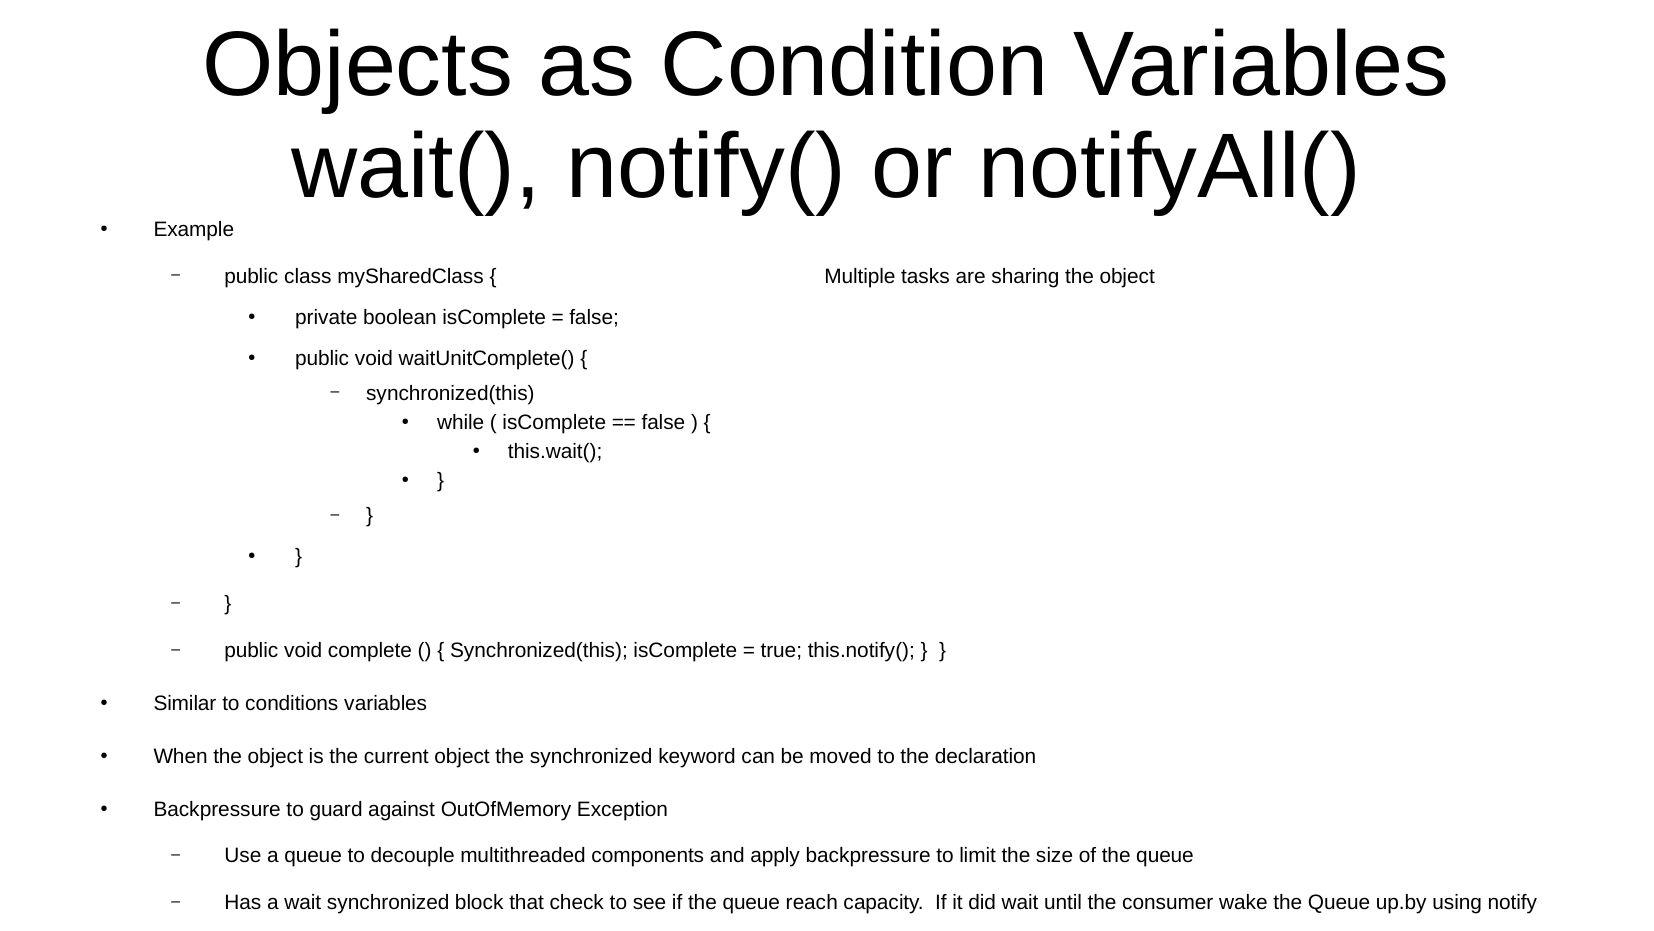

# Objects as Condition Variables wait(), notify() or notifyAll()
Example
public class mySharedClass {					Multiple tasks are sharing the object
private boolean isComplete = false;
public void waitUnitComplete() {
synchronized(this)
while ( isComplete == false ) {
this.wait();
}
}
}
}
public void complete () { Synchronized(this); isComplete = true; this.notify(); } }
Similar to conditions variables
When the object is the current object the synchronized keyword can be moved to the declaration
Backpressure to guard against OutOfMemory Exception
Use a queue to decouple multithreaded components and apply backpressure to limit the size of the queue
Has a wait synchronized block that check to see if the queue reach capacity. If it did wait until the consumer wake the Queue up.by using notify